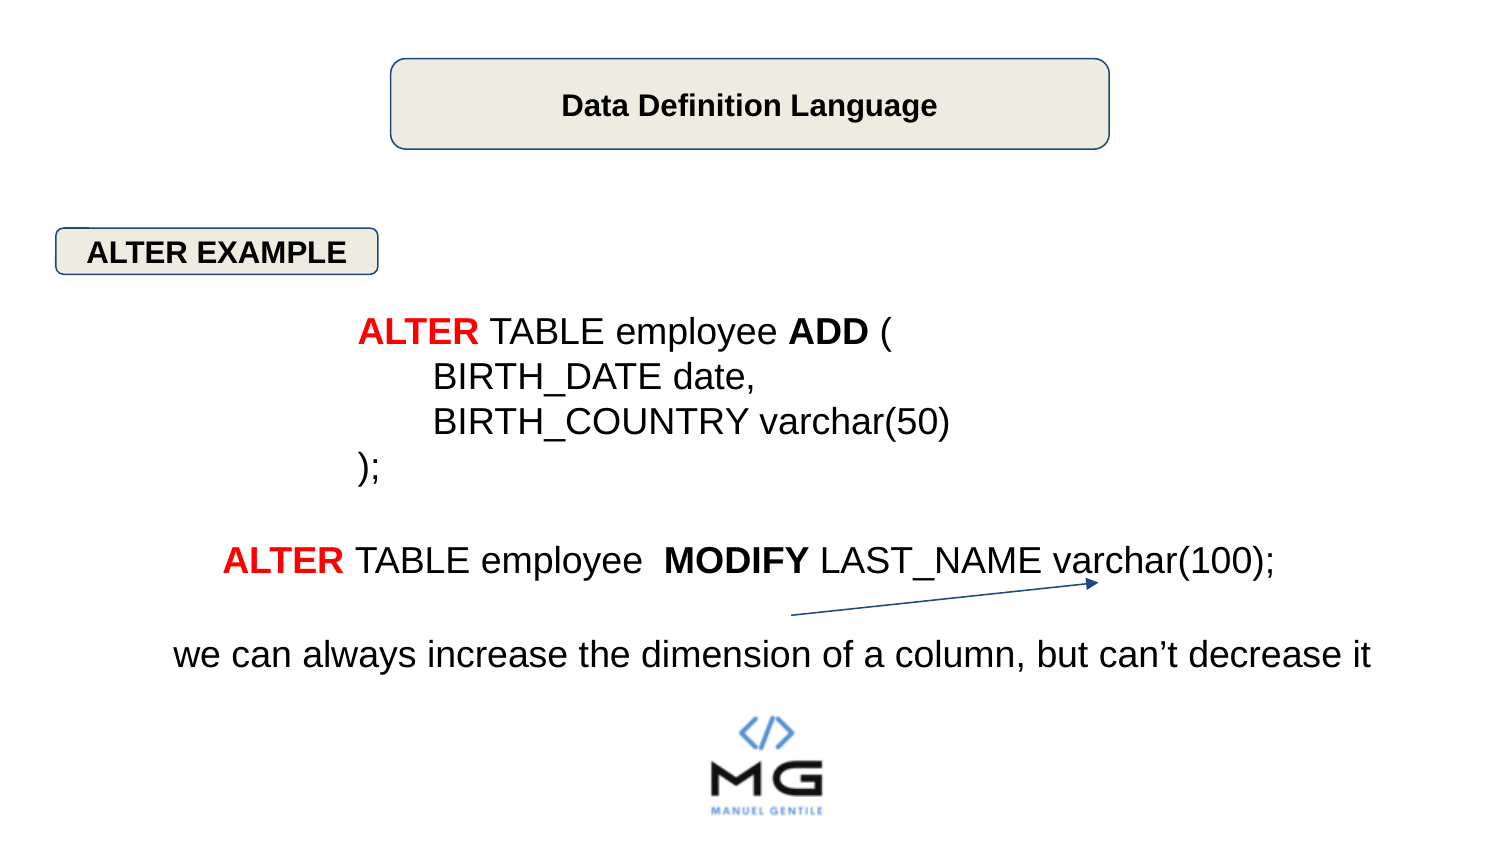

Data Definition Language
ALTER EXAMPLE
ALTER TABLE employee ADD (
BIRTH_DATE date,
BIRTH_COUNTRY varchar(50)
);
ALTER TABLE employee MODIFY LAST_NAME varchar(100);
we can always increase the dimension of a column, but can’t decrease it